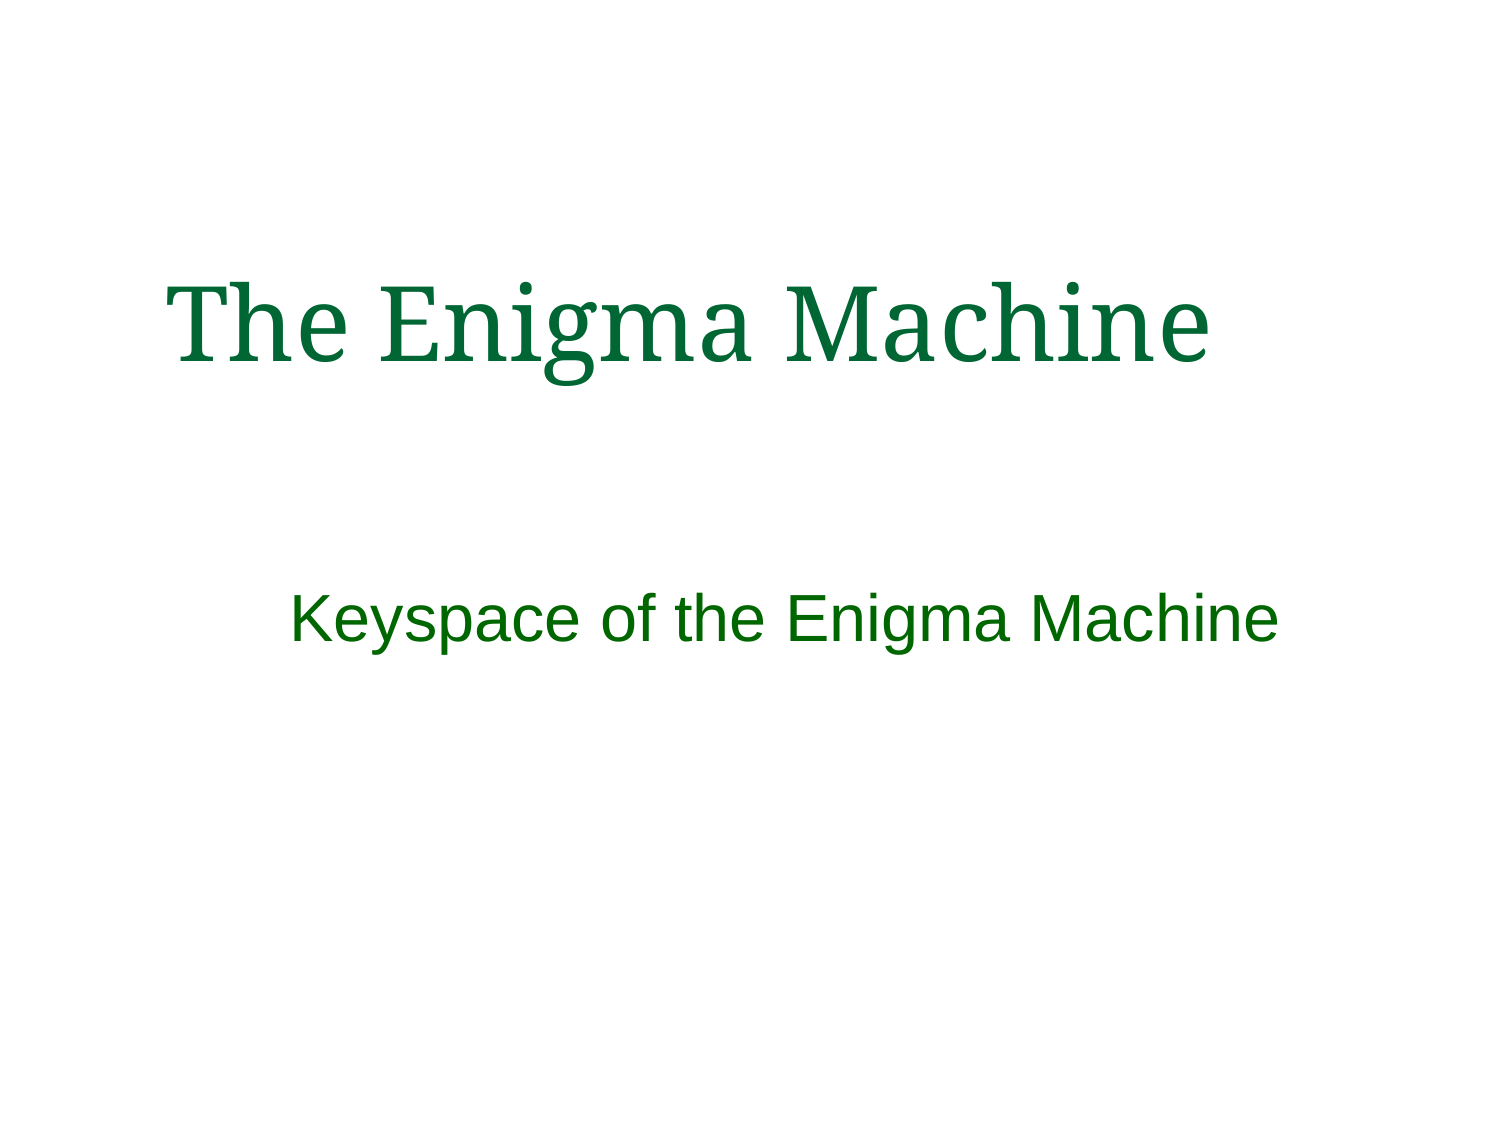

# The Enigma Machine
Keyspace of the Enigma Machine